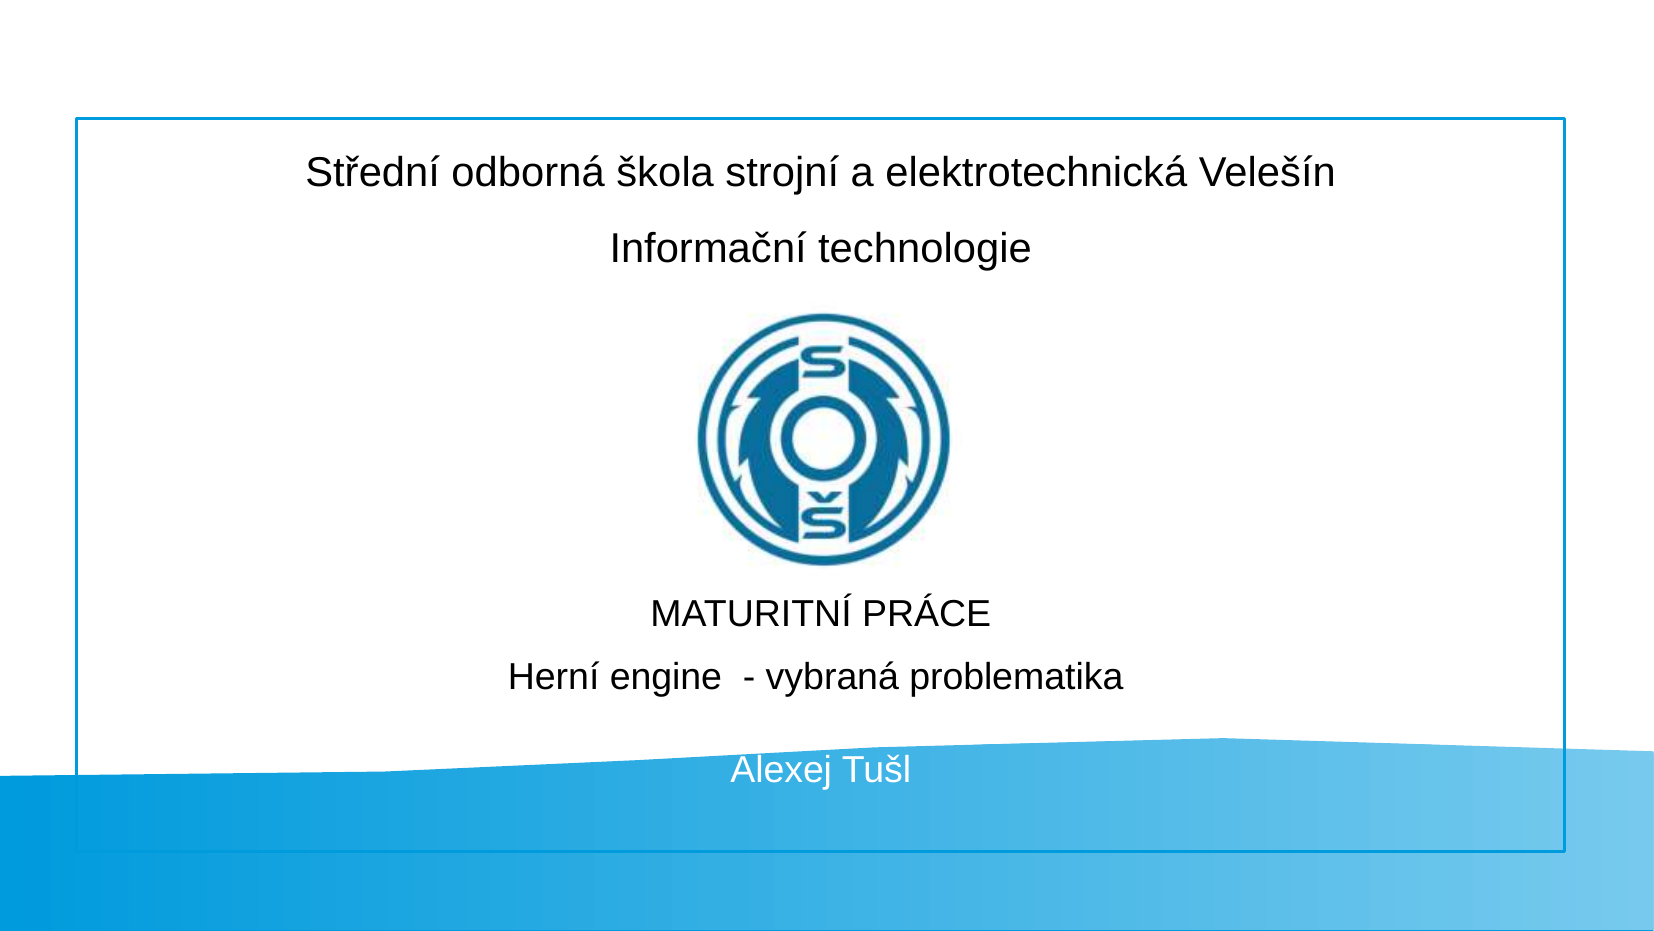

Střední odborná škola strojní a elektrotechnická Velešín
Informační technologie
MATURITNÍ PRÁCE
Herní engine - vybraná problematika
Alexej Tušl